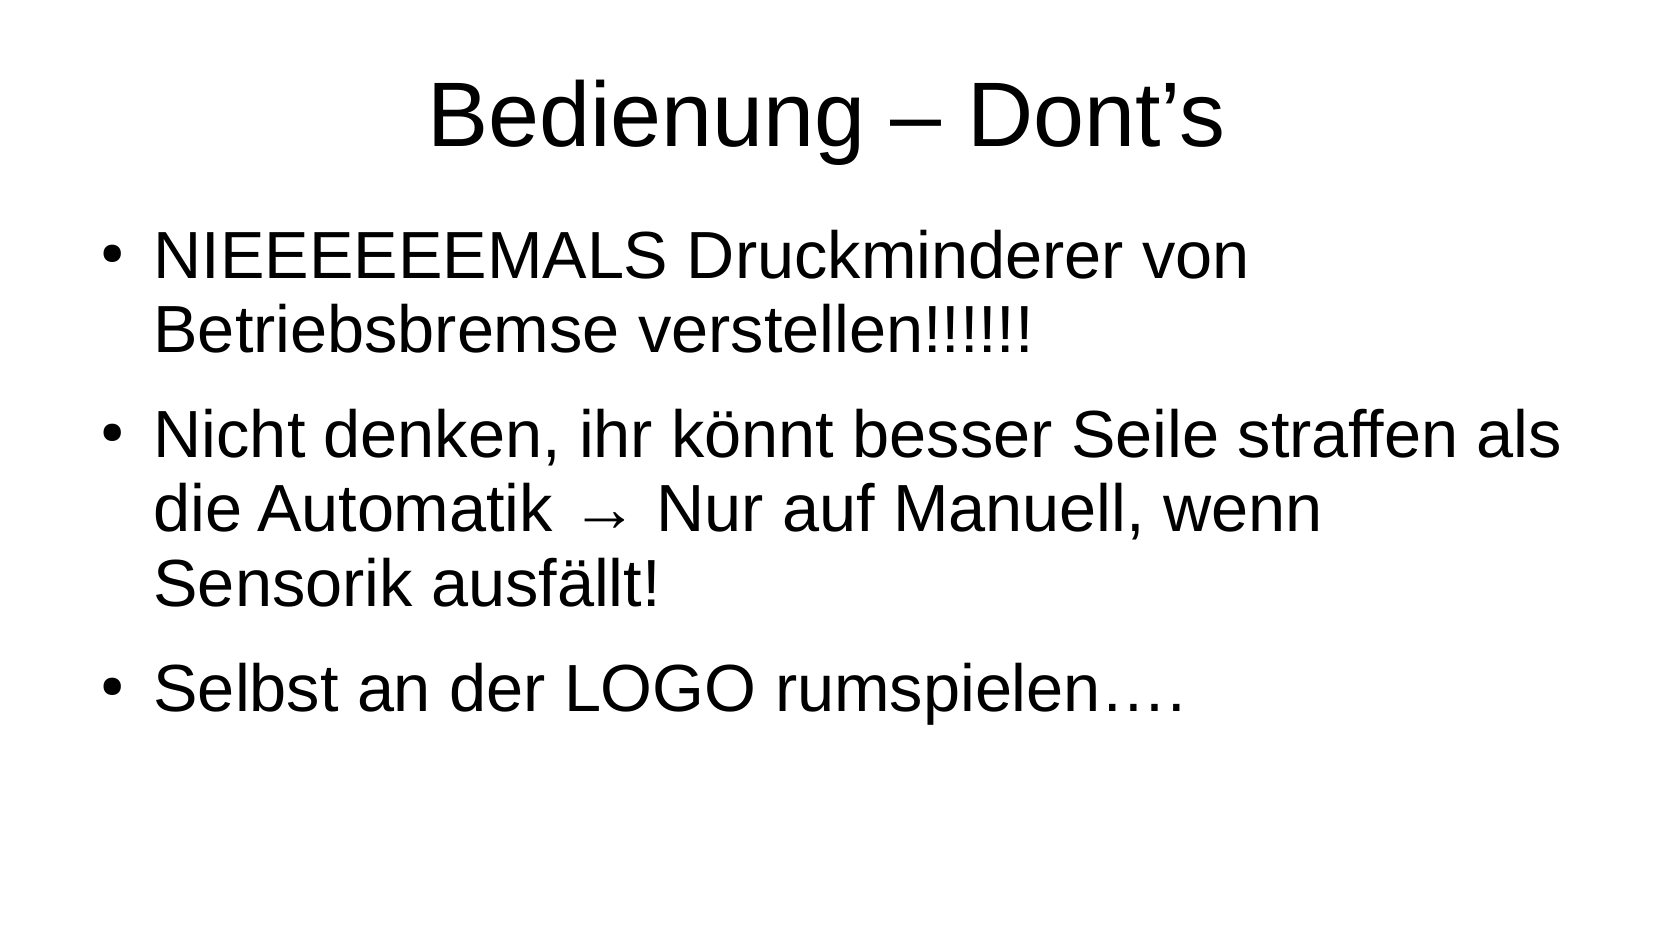

# Bedienung – Dont’s
NIEEEEEEMALS Druckminderer von Betriebsbremse verstellen!!!!!!
Nicht denken, ihr könnt besser Seile straffen als die Automatik → Nur auf Manuell, wenn Sensorik ausfällt!
Selbst an der LOGO rumspielen….